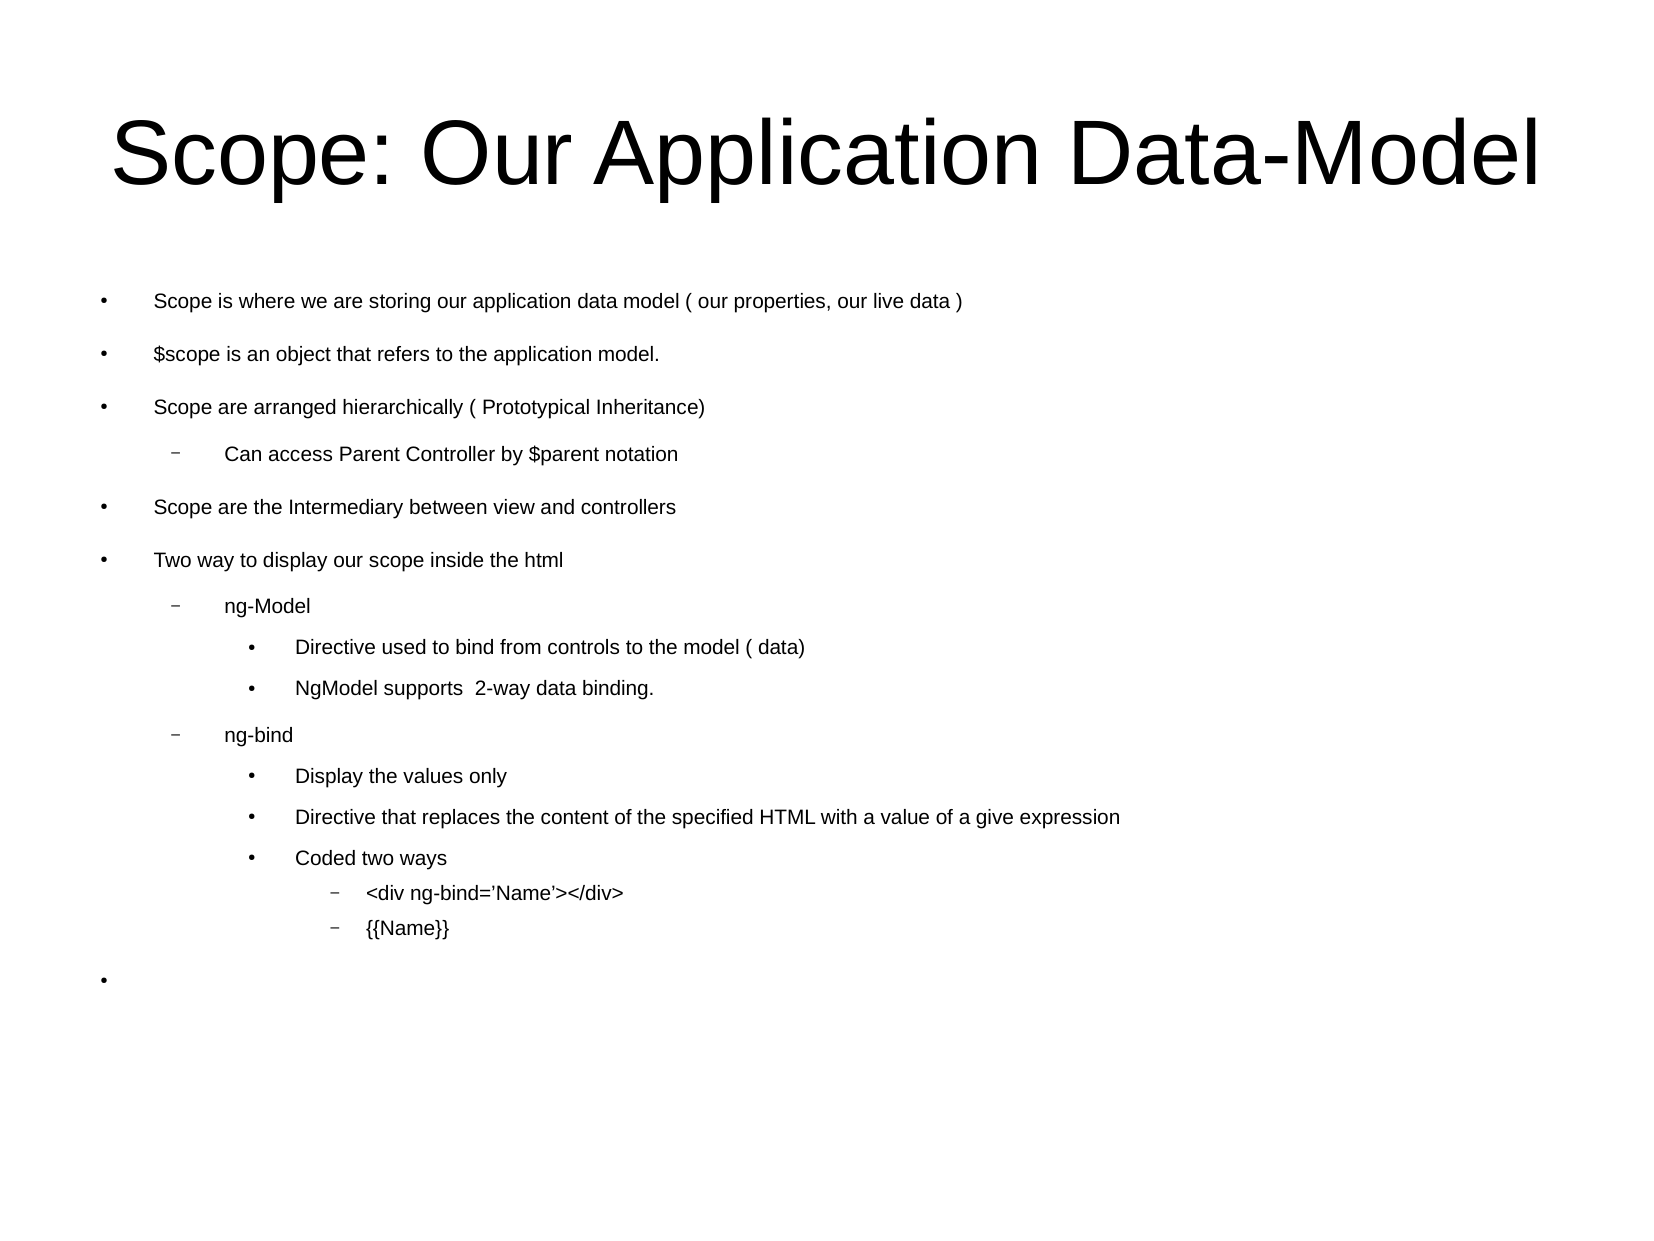

# Scope: Our Application Data-Model
Scope is where we are storing our application data model ( our properties, our live data )
$scope is an object that refers to the application model.
Scope are arranged hierarchically ( Prototypical Inheritance)
Can access Parent Controller by $parent notation
Scope are the Intermediary between view and controllers
Two way to display our scope inside the html
ng-Model
Directive used to bind from controls to the model ( data)
NgModel supports 2-way data binding.
ng-bind
Display the values only
Directive that replaces the content of the specified HTML with a value of a give expression
Coded two ways
<div ng-bind=’Name’></div>
{{Name}}